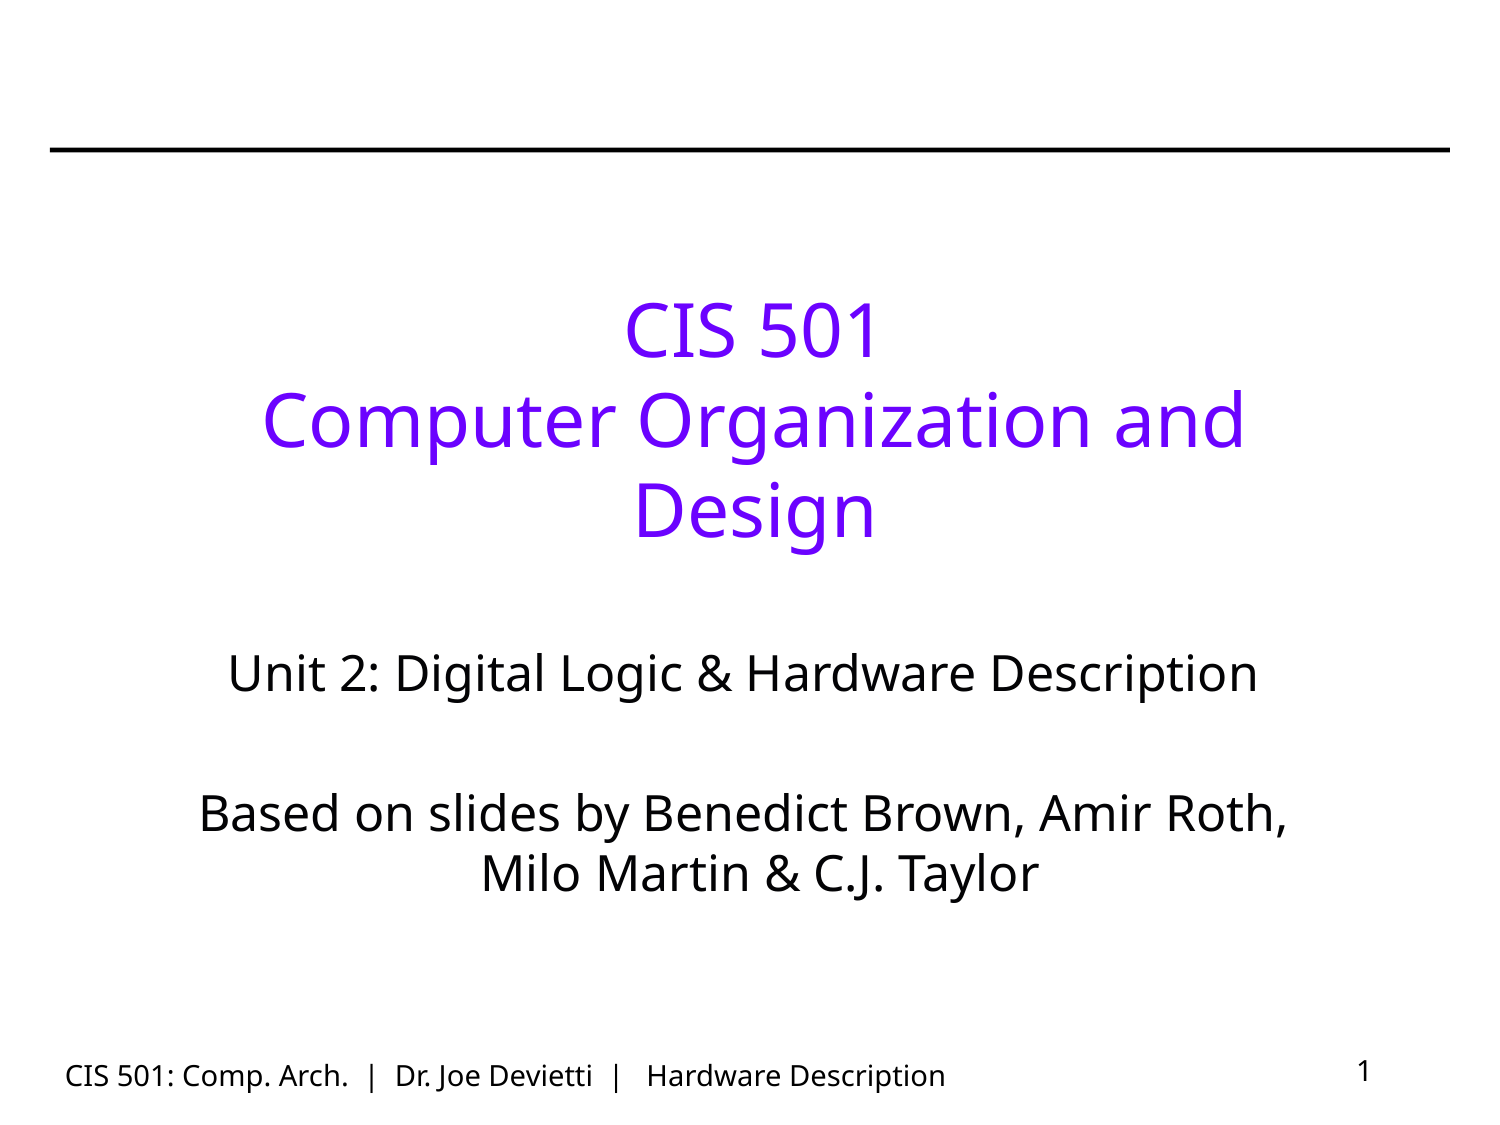

CIS 501
Computer Organization and Design
Unit 2: Digital Logic & Hardware Description
Based on slides by Benedict Brown, Amir Roth,
Milo Martin & C.J. Taylor
CIS 501: Comp. Arch. | Dr. Joe Devietti | Hardware Description